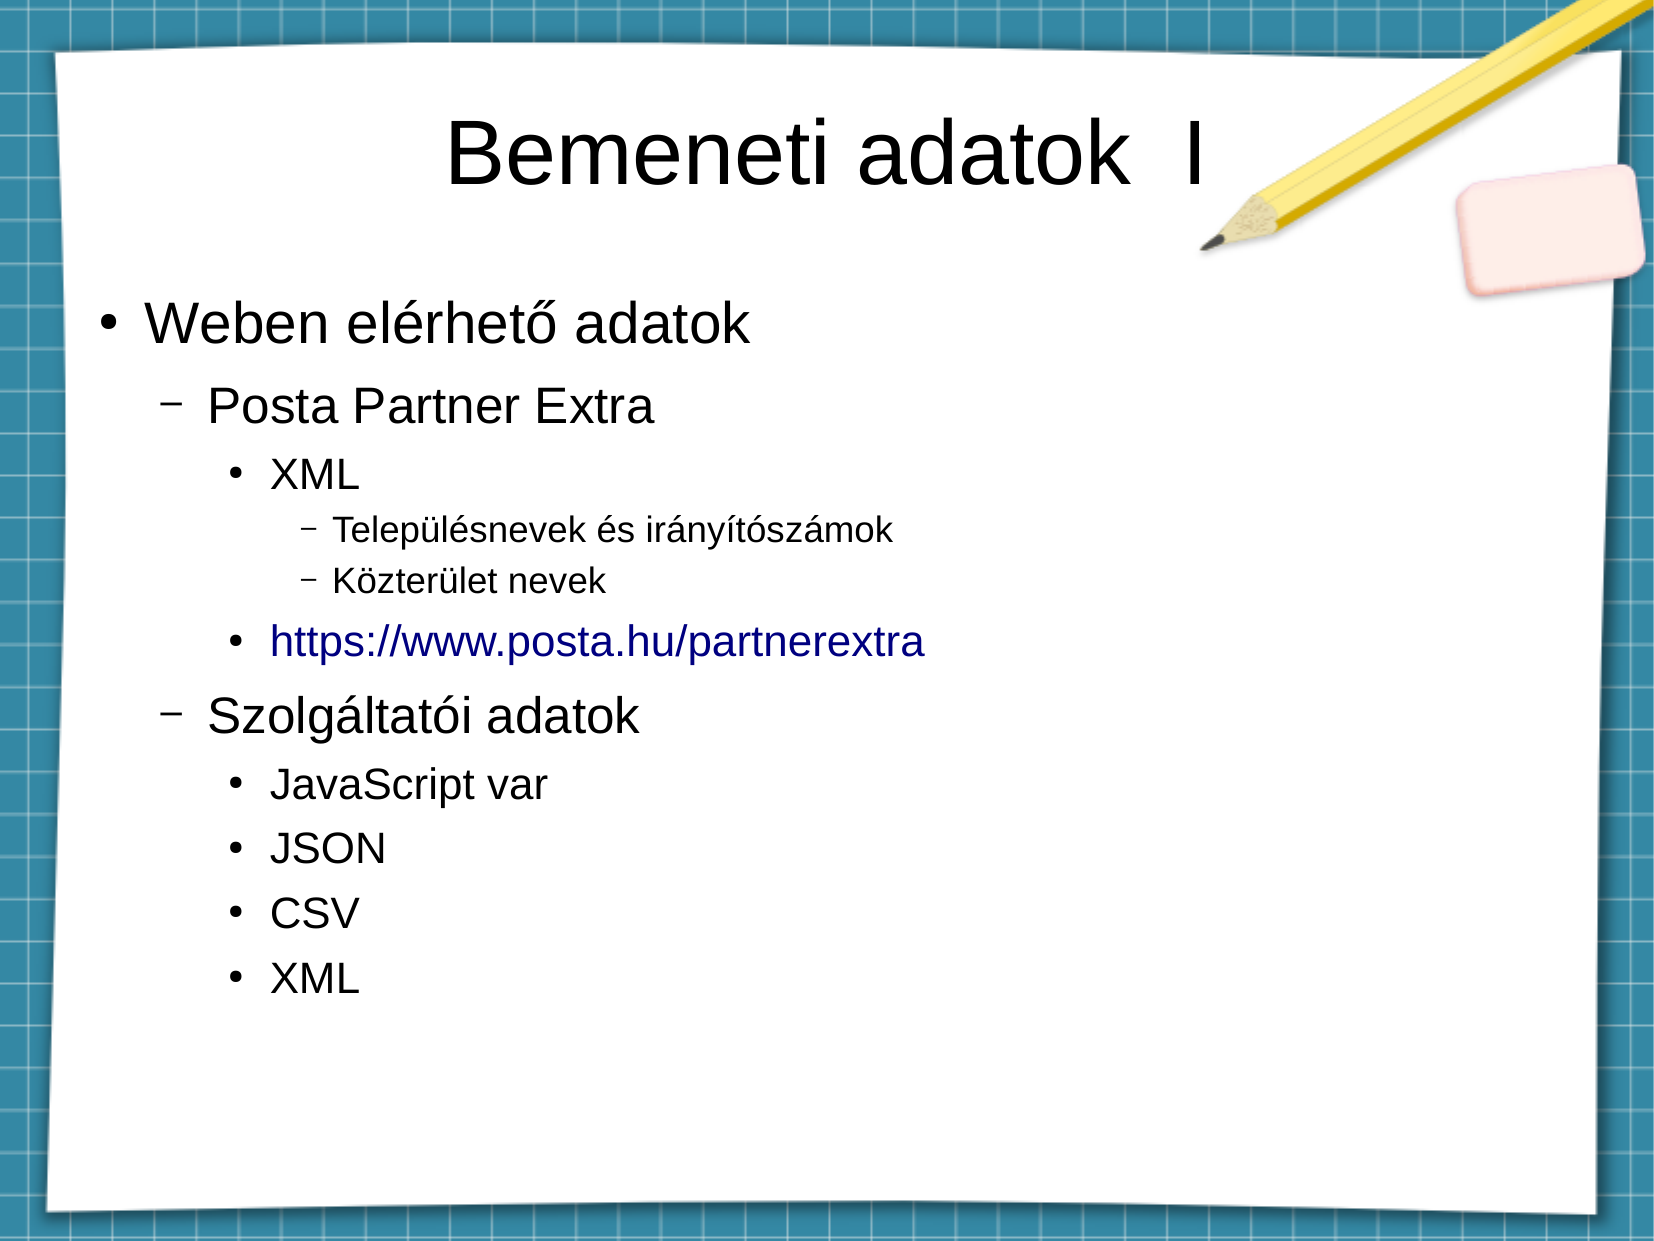

# Bemeneti adatok I
Weben elérhető adatok
Posta Partner Extra
XML
Településnevek és irányítószámok
Közterület nevek
https://www.posta.hu/partnerextra
Szolgáltatói adatok
JavaScript var
JSON
CSV
XML